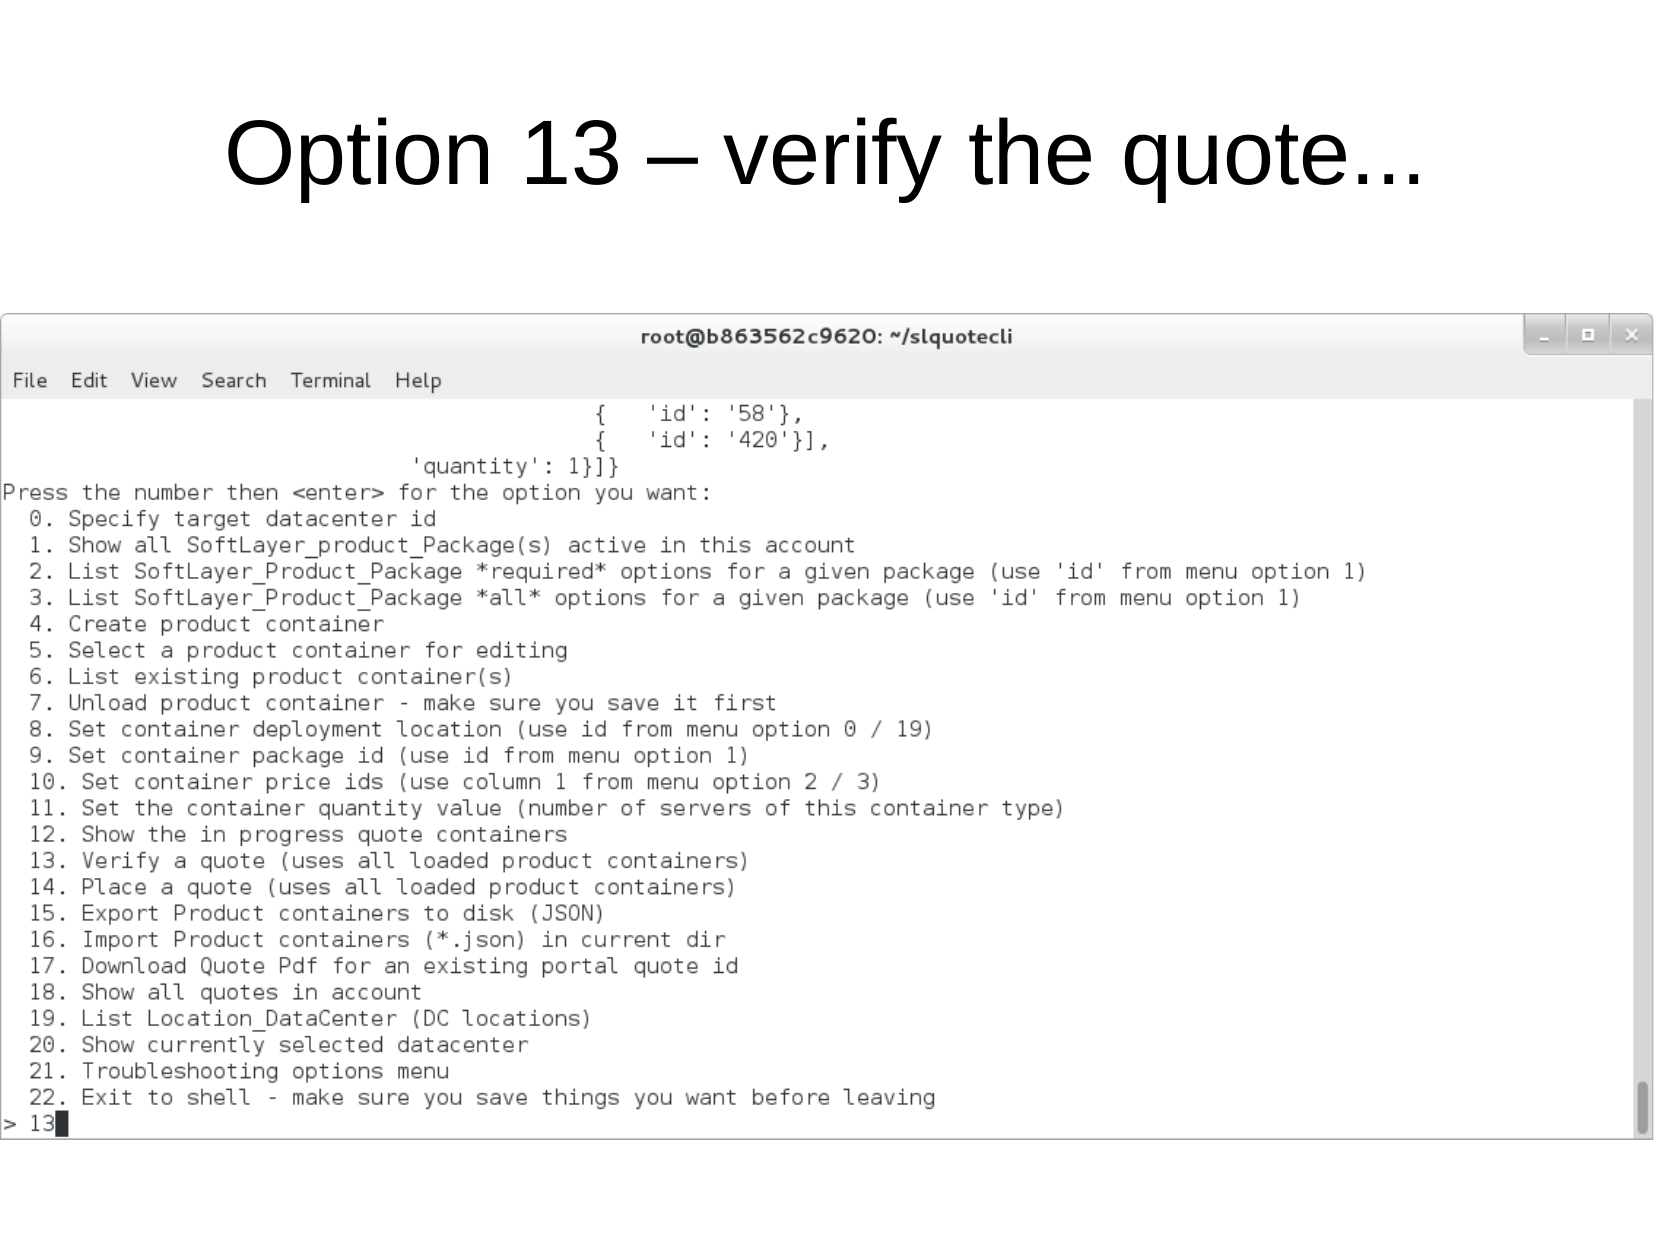

# Option 13 – verify the quote...